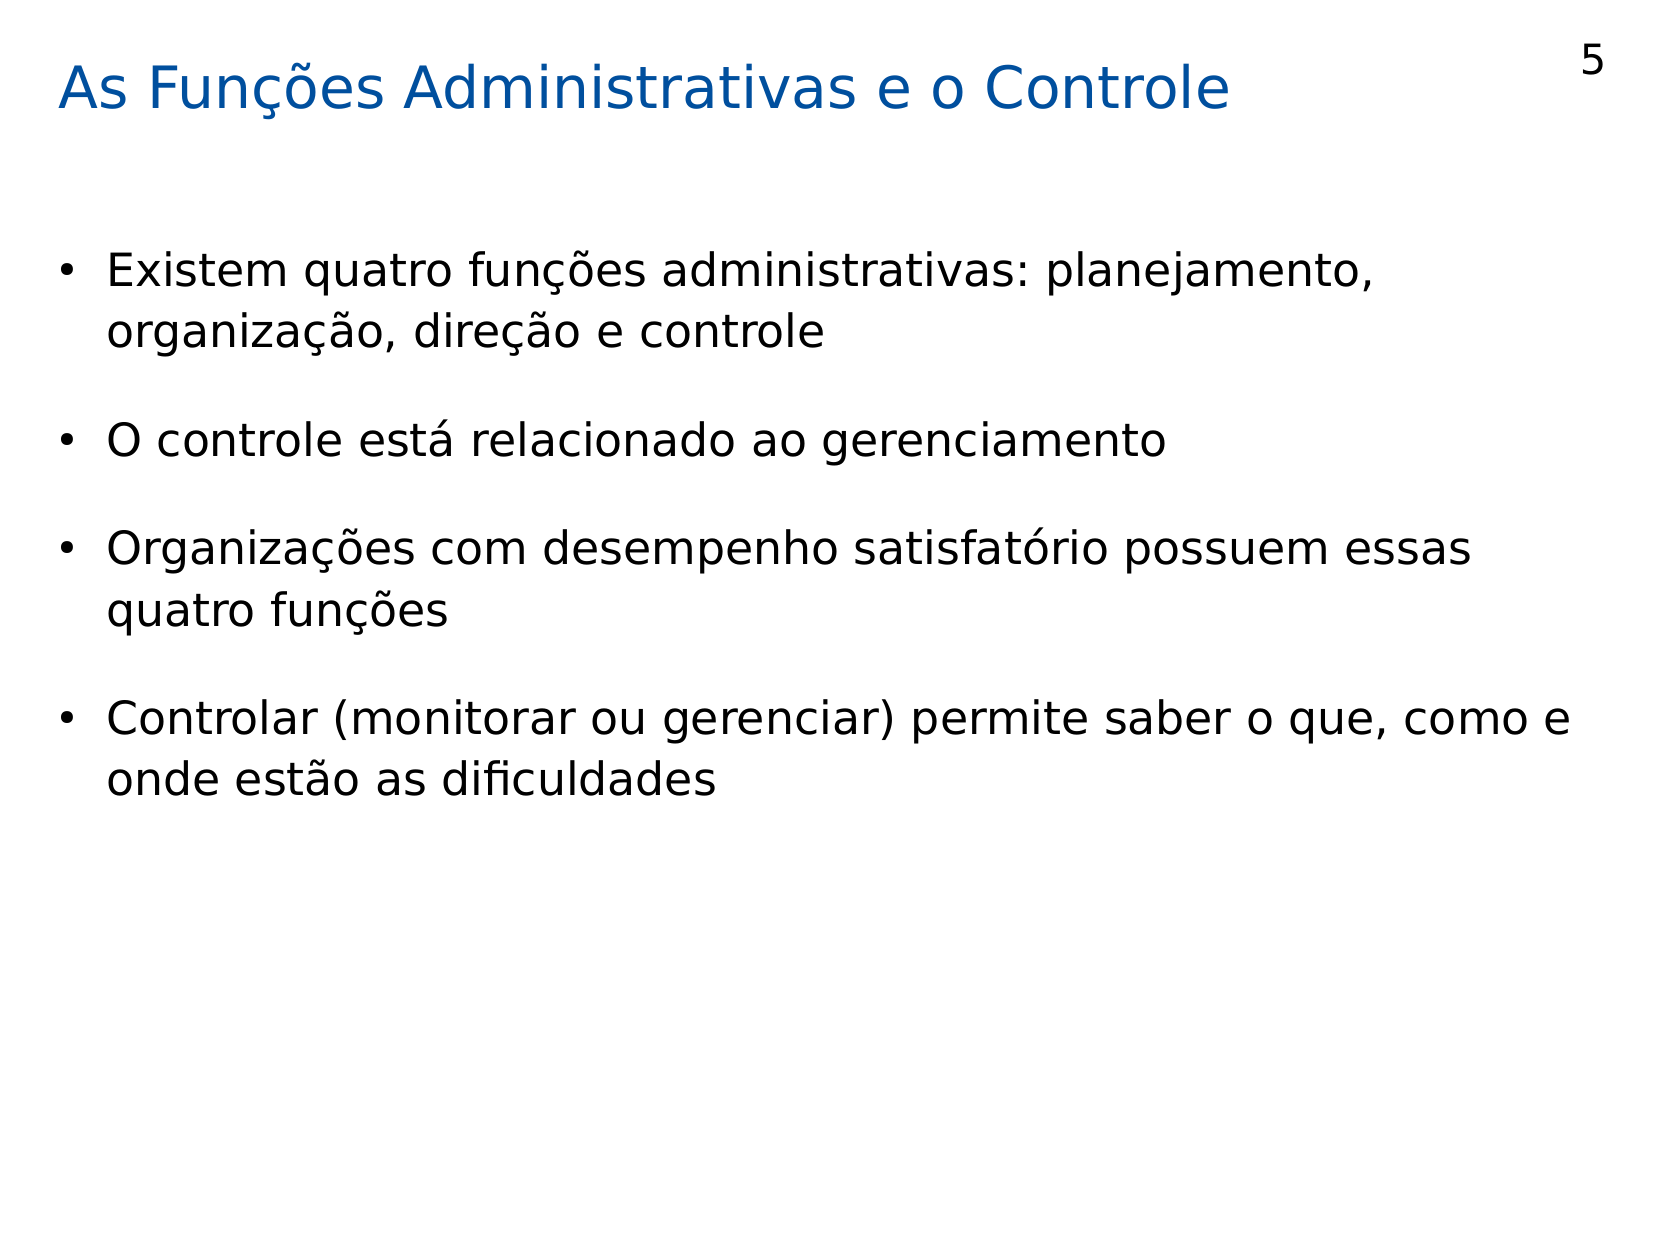

# As Funções Administrativas e o Controle
5
Existem quatro funções administrativas: planejamento, organização, direção e controle
O controle está relacionado ao gerenciamento
Organizações com desempenho satisfatório possuem essas quatro funções
Controlar (monitorar ou gerenciar) permite saber o que, como e onde estão as dificuldades